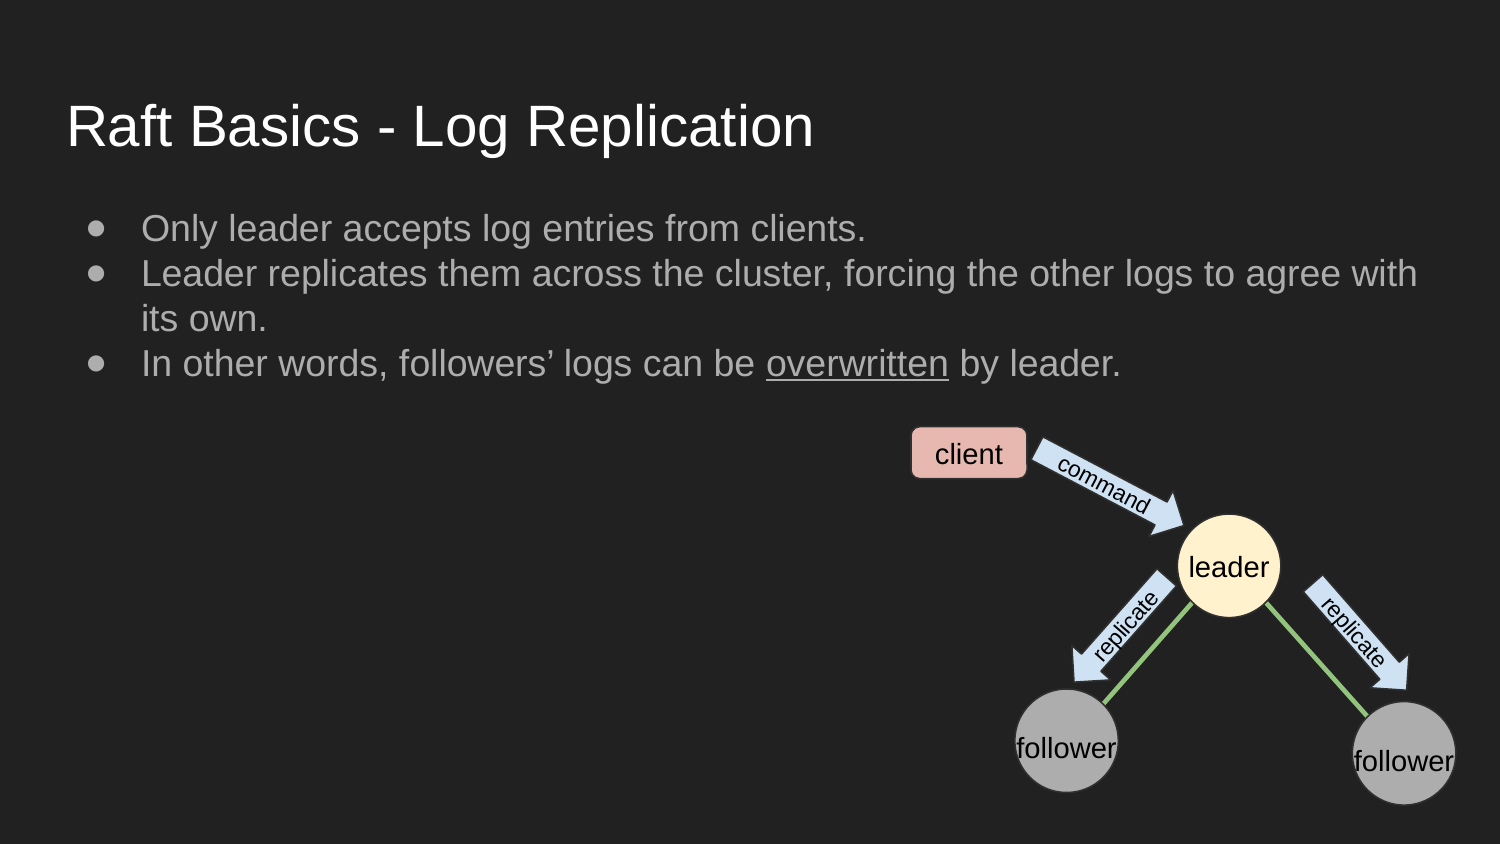

# Raft Basics - Log Replication
Only leader accepts log entries from clients.
Leader replicates them across the cluster, forcing the other logs to agree with its own.
In other words, followers’ logs can be overwritten by leader.
client
command
leader
replicate
replicate
follower
follower